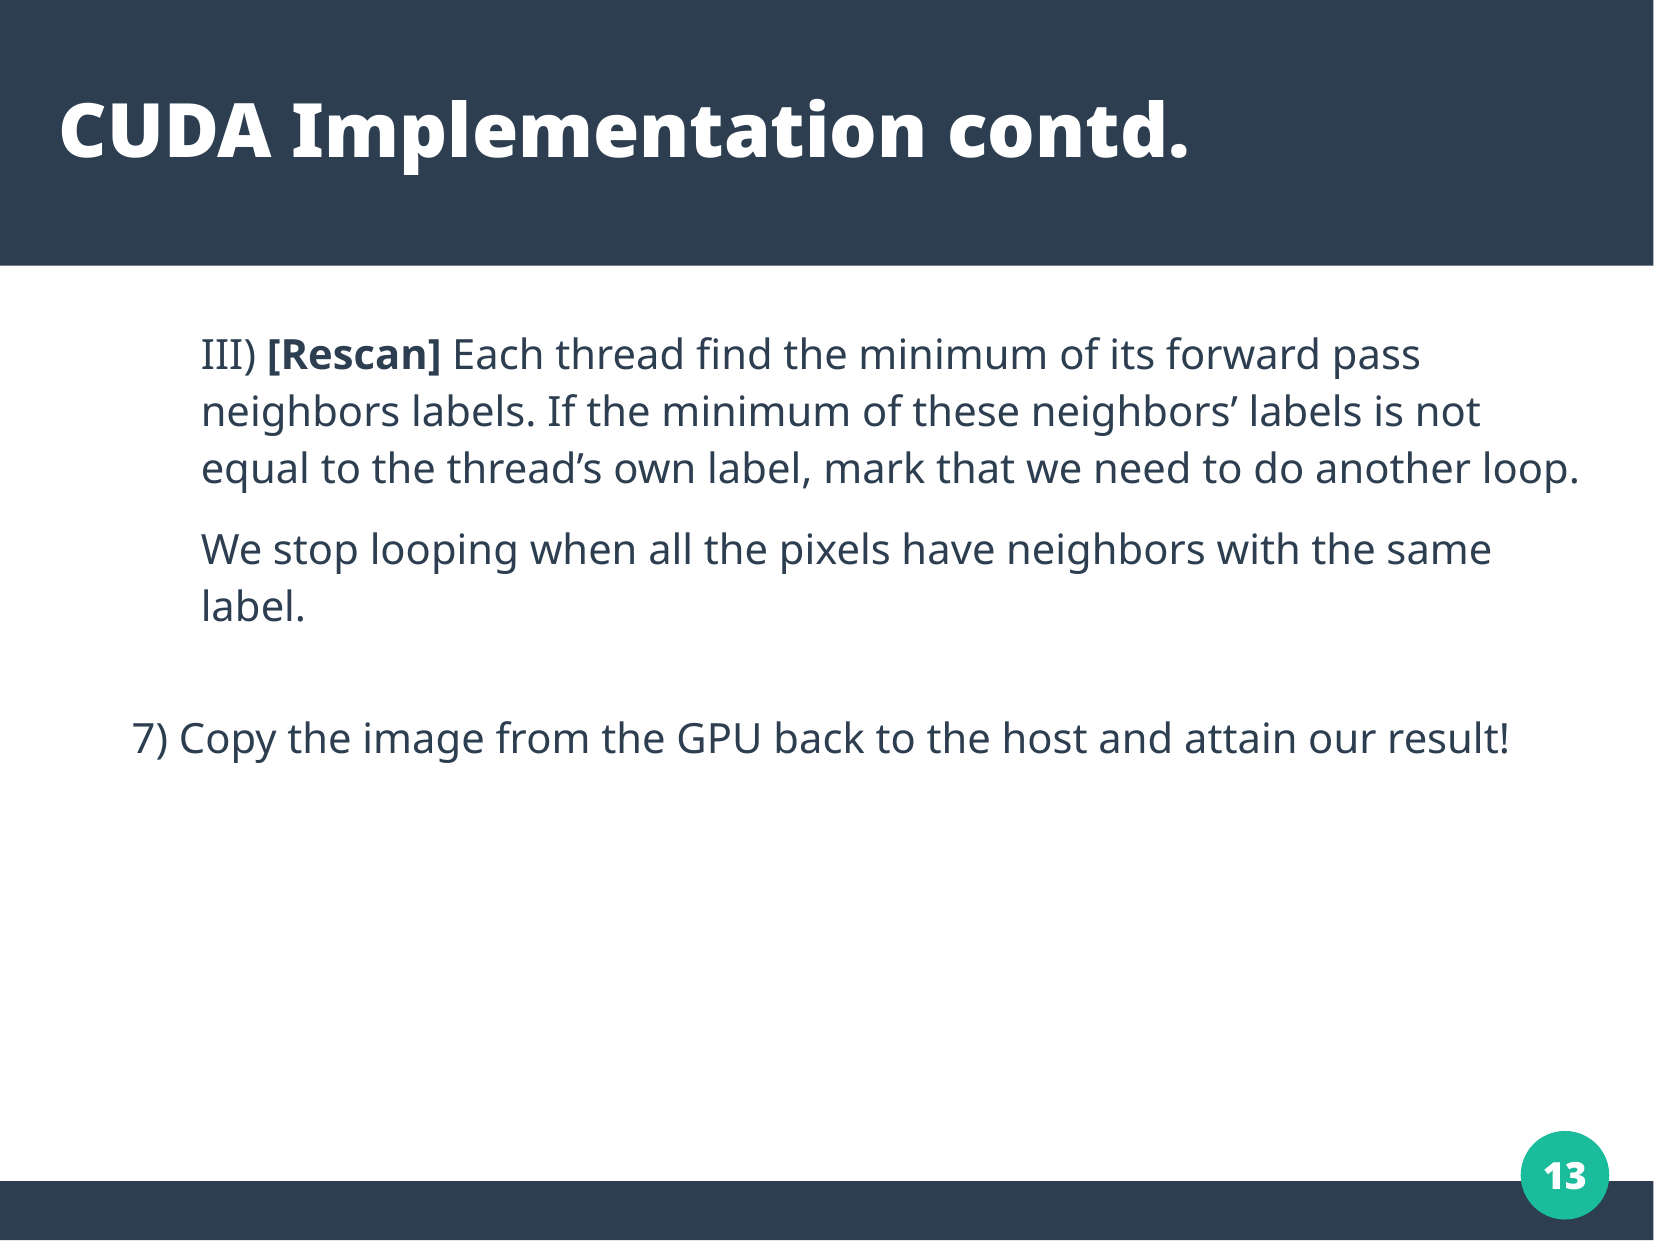

# CUDA Implementation contd.
| | | |
| --- | --- | --- |
| | | |
| | | |
III) [Rescan] Each thread find the minimum of its forward pass neighbors labels. If the minimum of these neighbors’ labels is not equal to the thread’s own label, mark that we need to do another loop.
We stop looping when all the pixels have neighbors with the same label.
7) Copy the image from the GPU back to the host and attain our result!
13